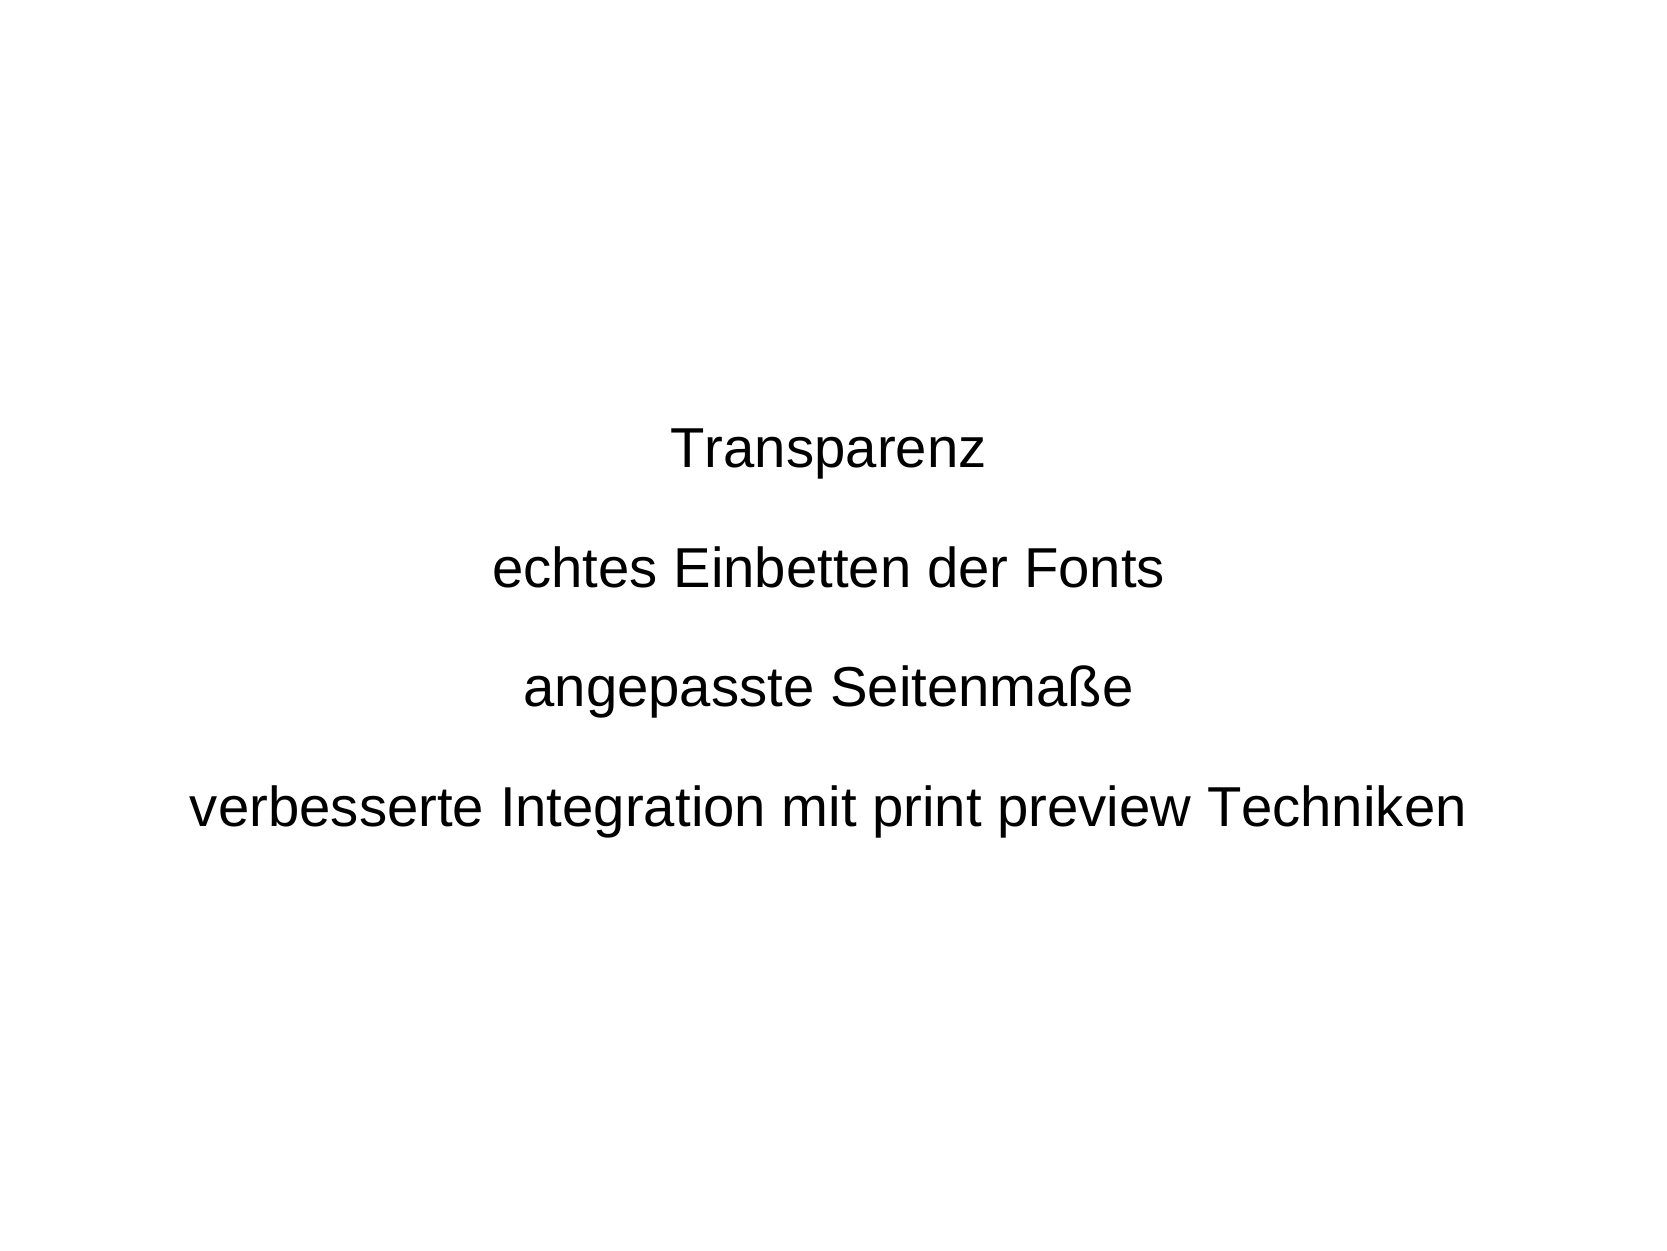

# Transparenz
echtes Einbetten der Fonts
angepasste Seitenmaße
verbesserte Integration mit print preview Techniken